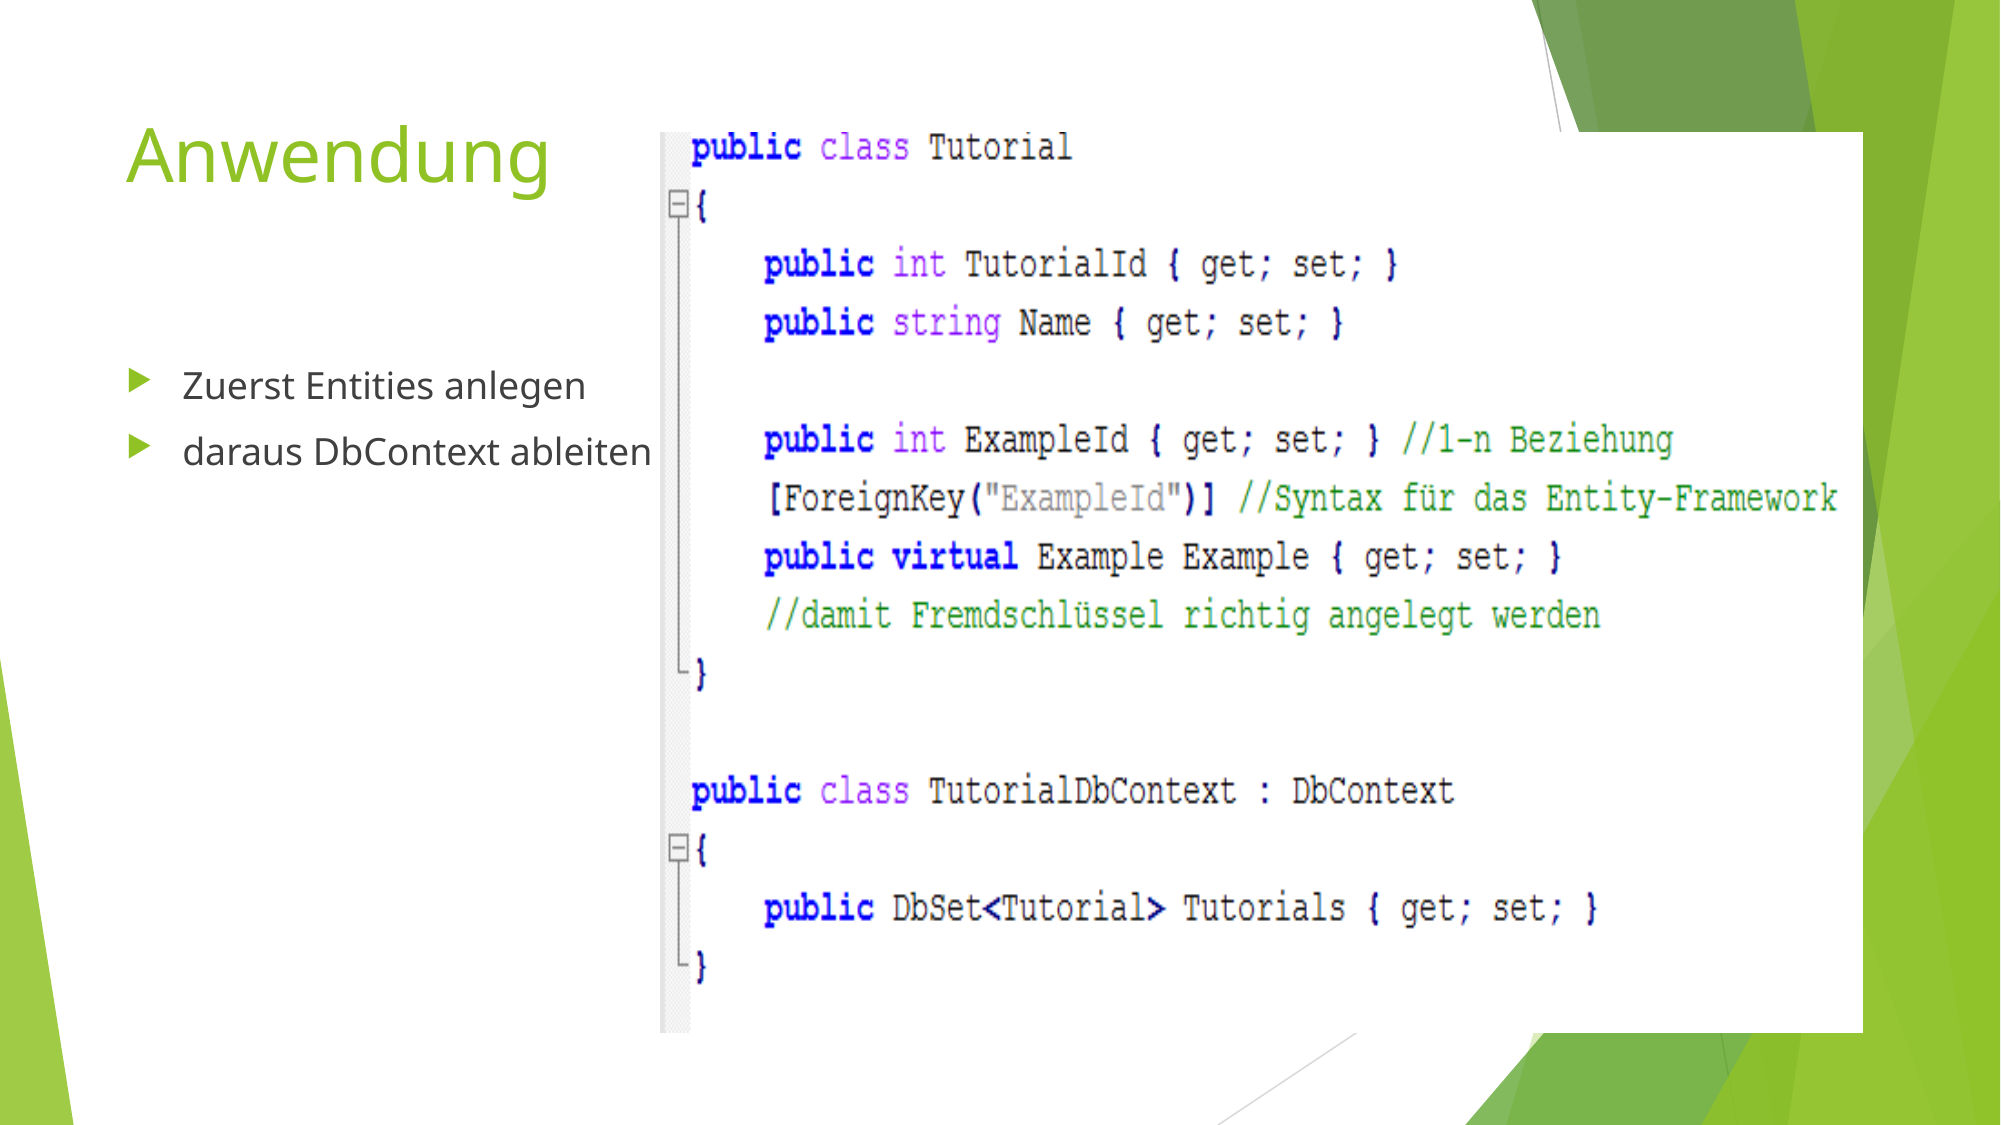

# Anwendung
Zuerst Entities anlegen
daraus DbContext ableiten